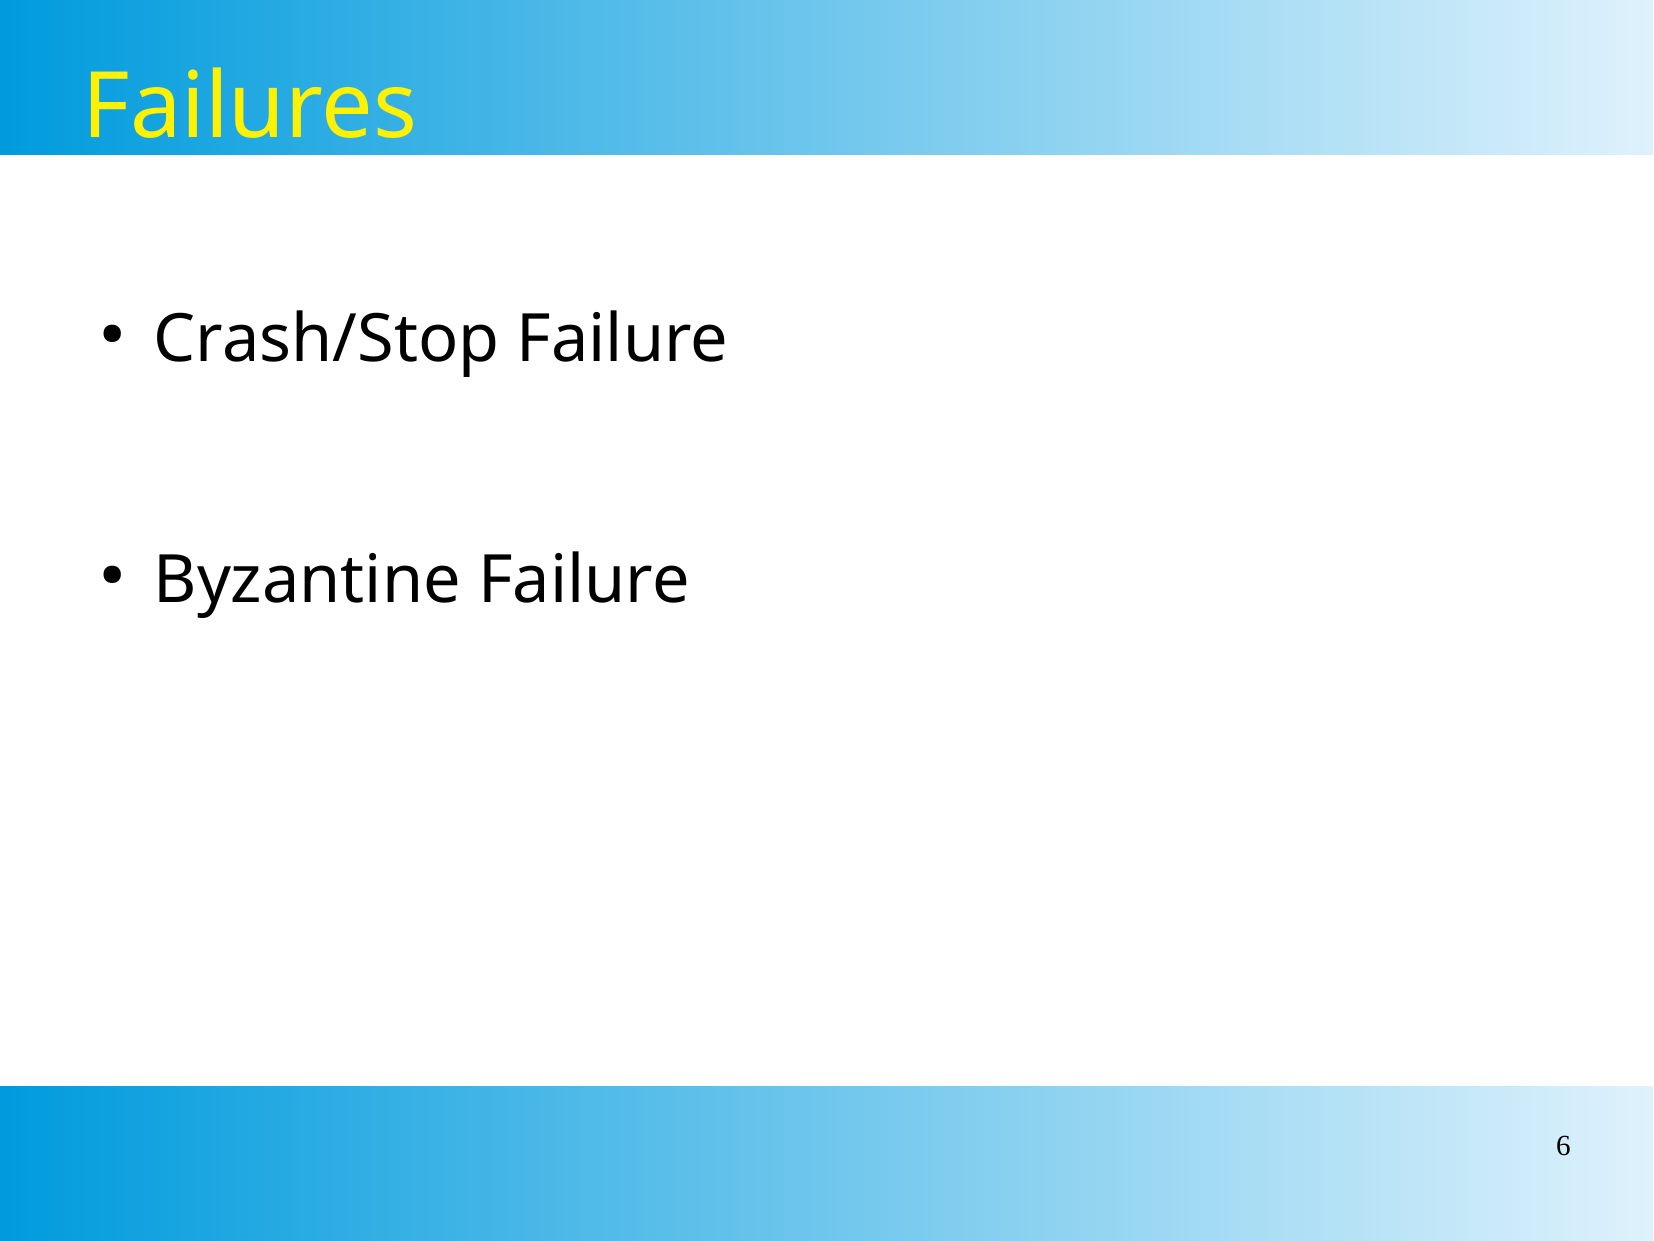

# Failures
Crash/Stop Failure
Byzantine Failure
6